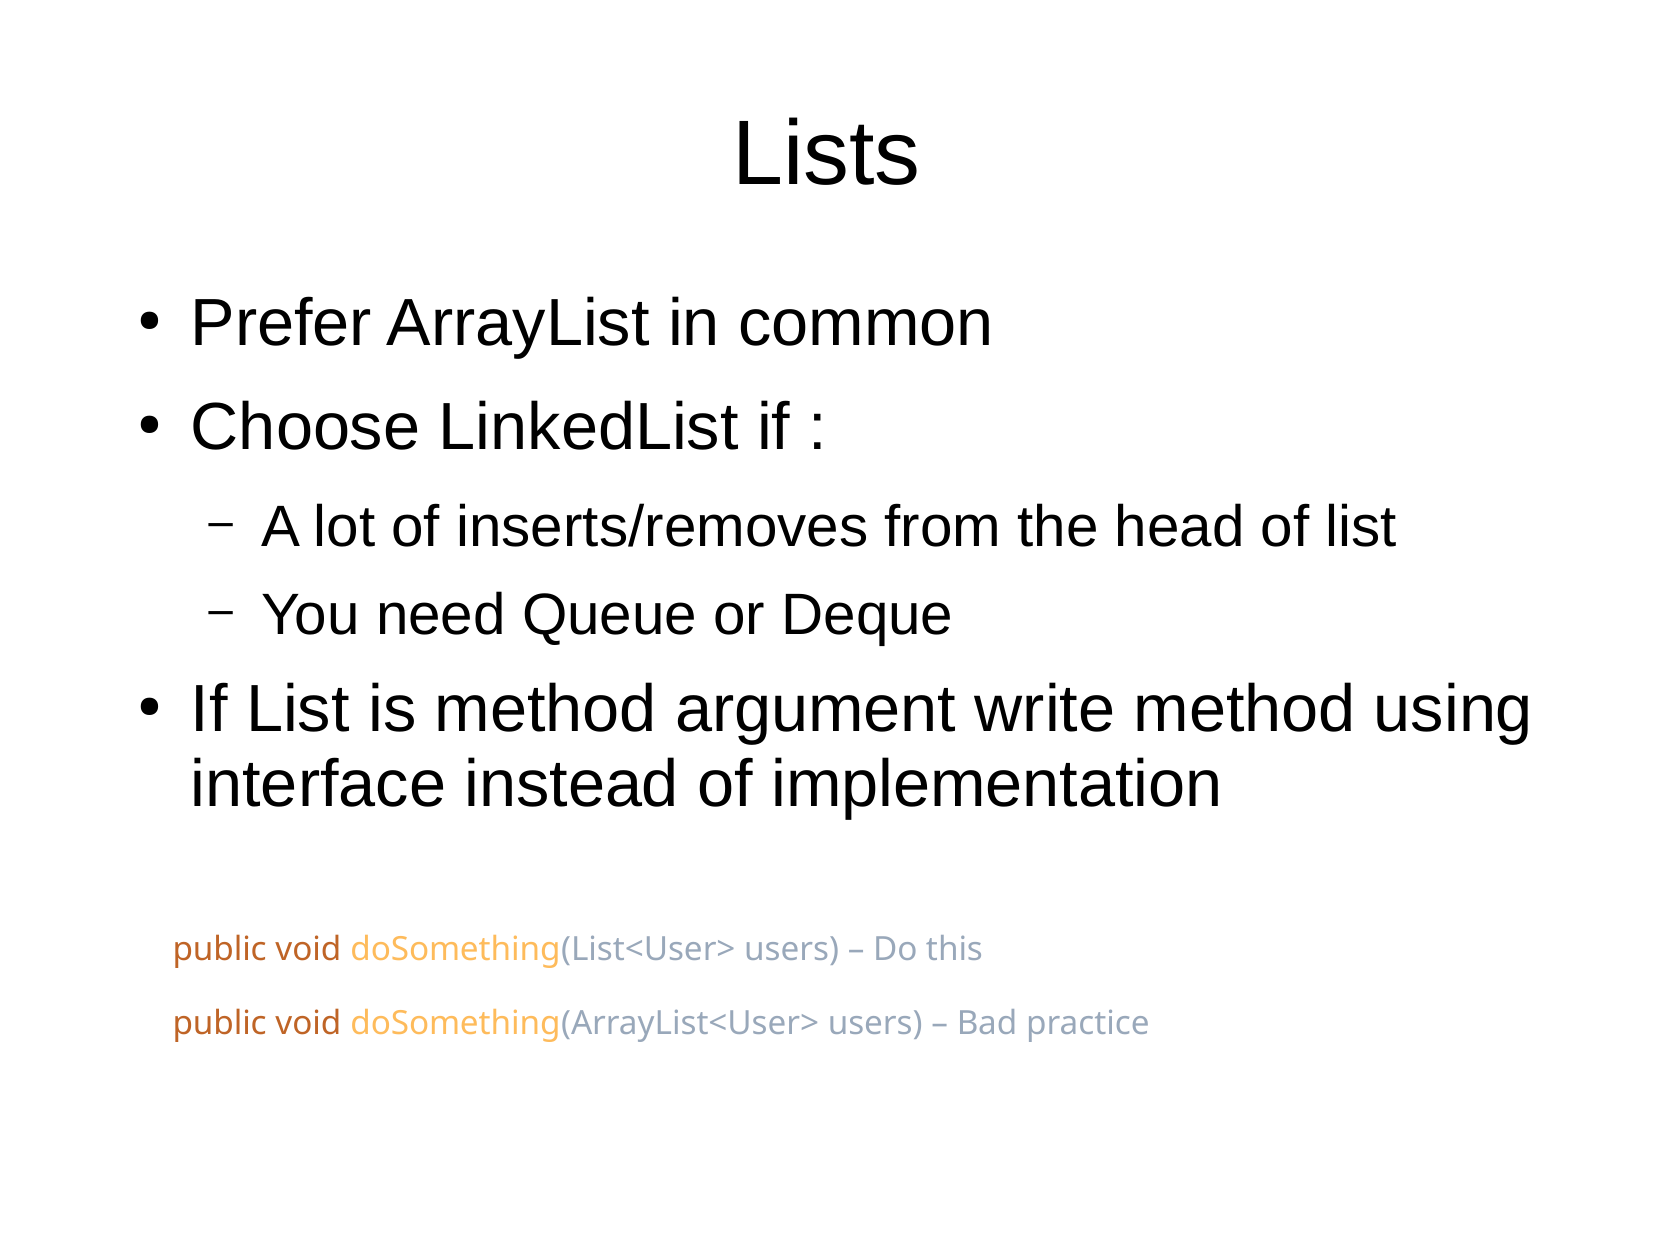

# Lists
Prefer ArrayList in common
Choose LinkedList if :
A lot of inserts/removes from the head of list
You need Queue or Deque
If List is method argument write method using interface instead of implementation
 public void doSomething(List<User> users) – Do this
 public void doSomething(ArrayList<User> users) – Bad practice